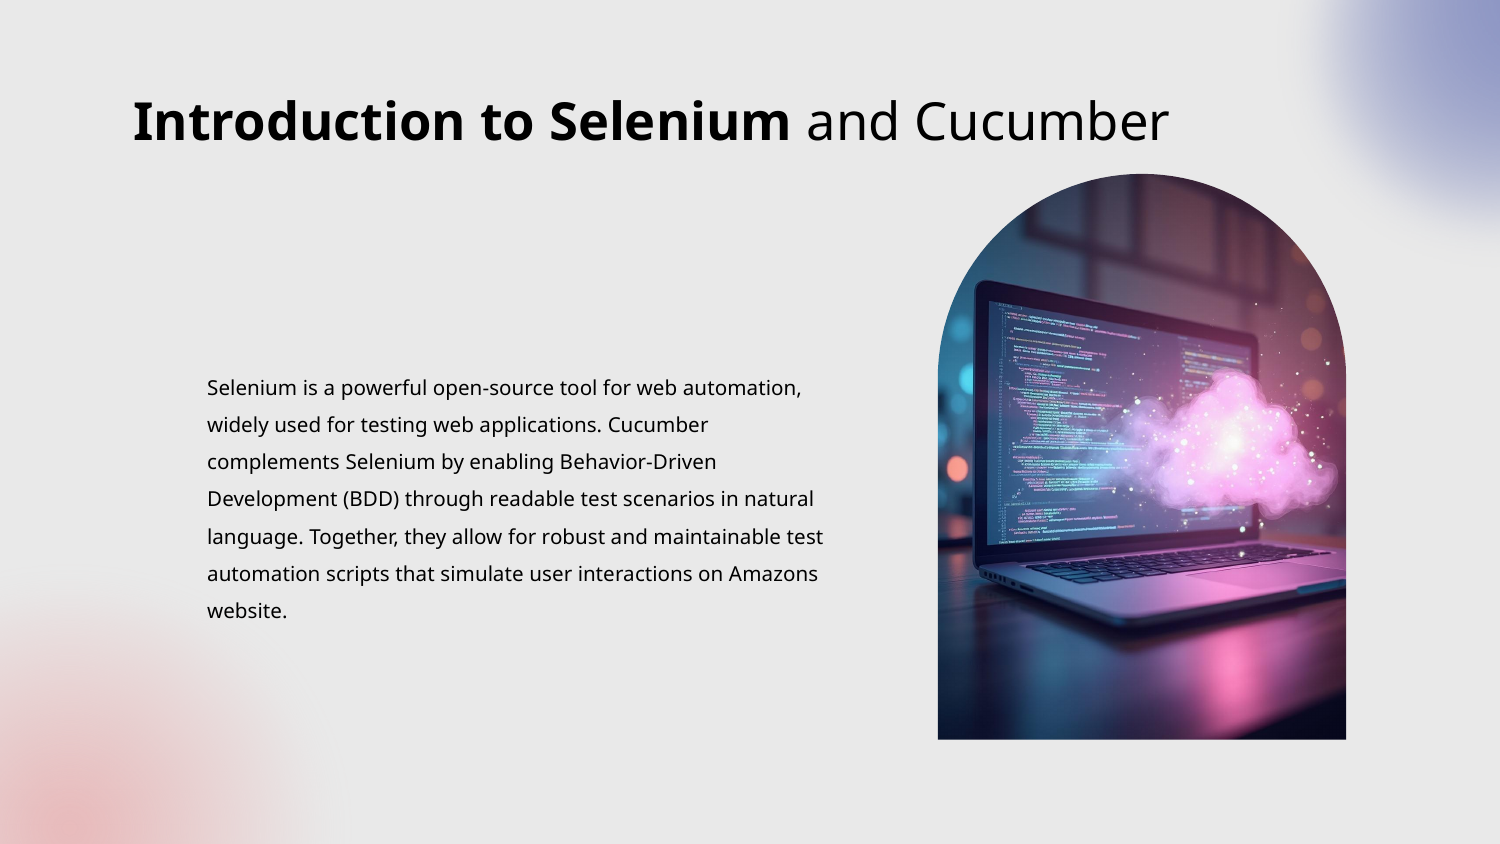

# Introduction to Selenium and Cucumber
Selenium is a powerful open-source tool for web automation, widely used for testing web applications. Cucumber complements Selenium by enabling Behavior-Driven Development (BDD) through readable test scenarios in natural language. Together, they allow for robust and maintainable test automation scripts that simulate user interactions on Amazons website.